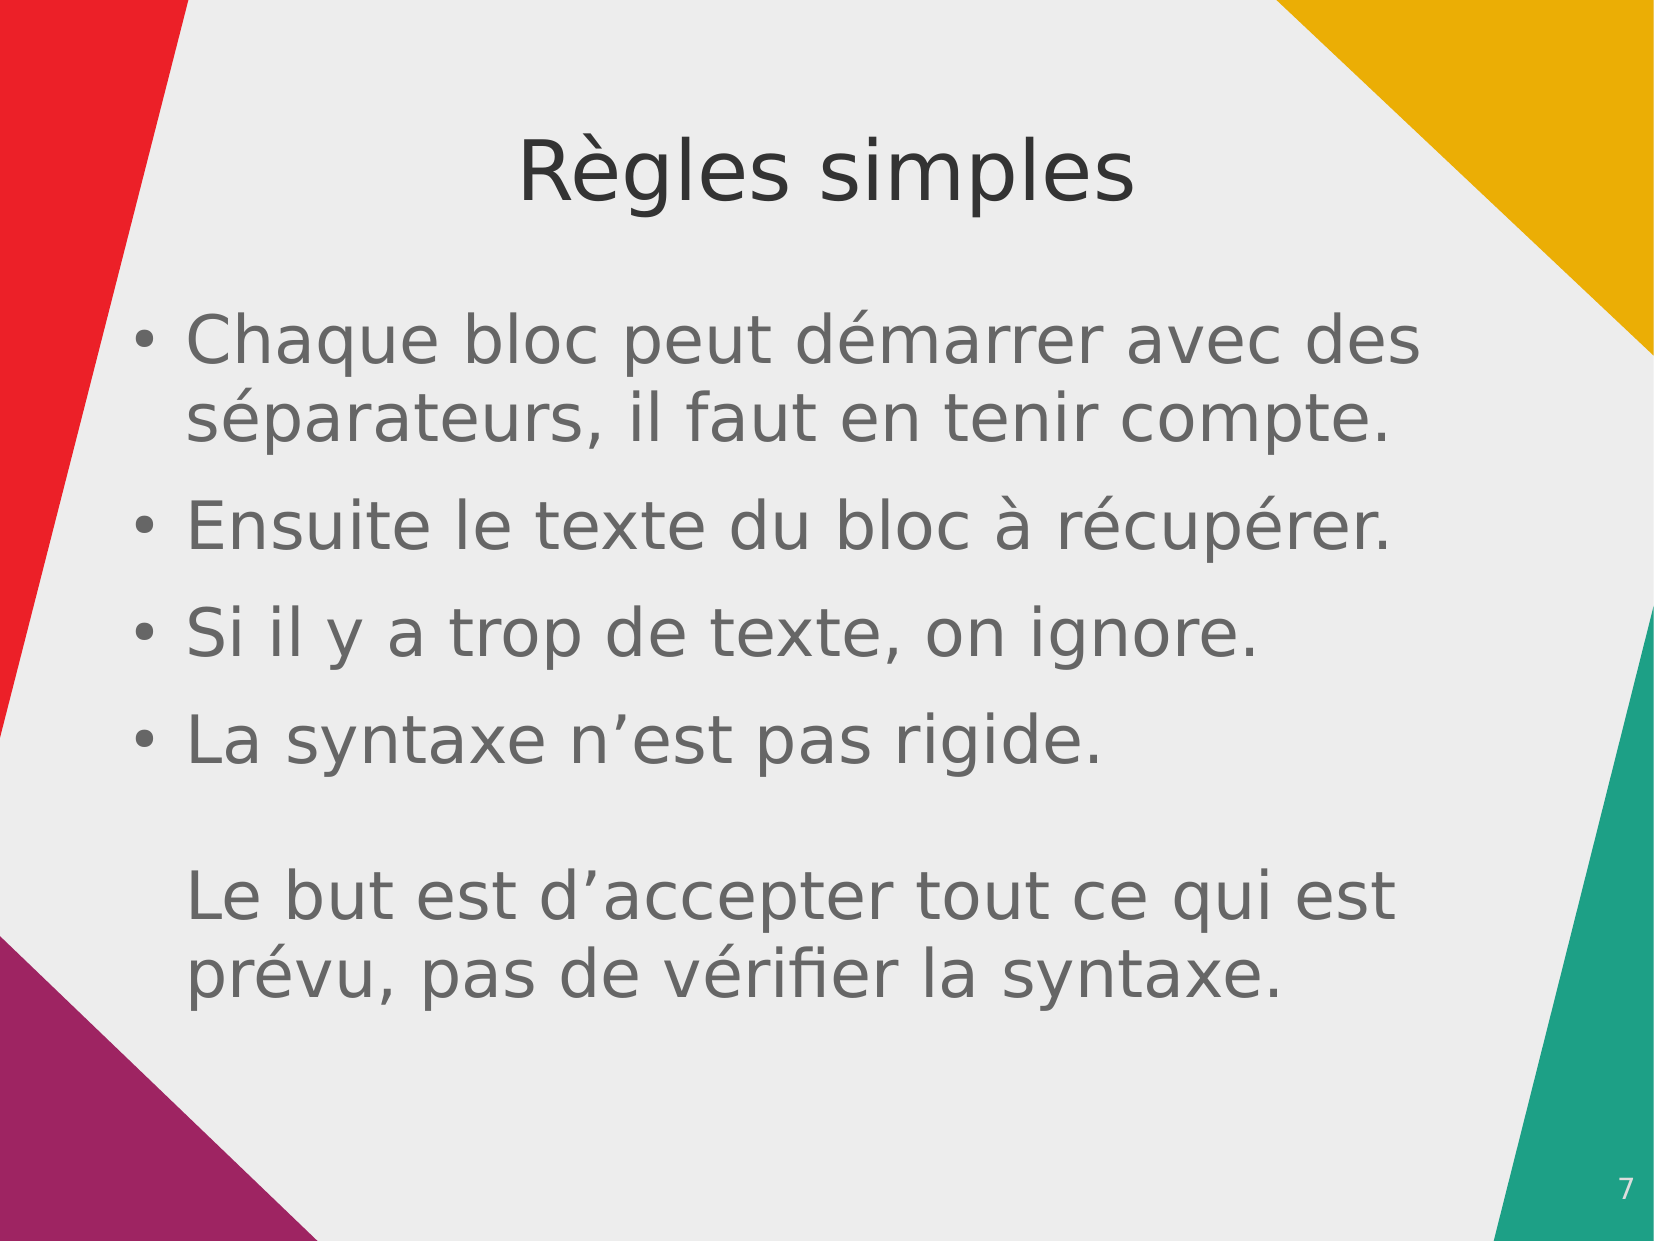

Règles simples
# Chaque bloc peut démarrer avec des séparateurs, il faut en tenir compte.
Ensuite le texte du bloc à récupérer.
Si il y a trop de texte, on ignore.
La syntaxe n’est pas rigide.
Le but est d’accepter tout ce qui est prévu, pas de vérifier la syntaxe.
7